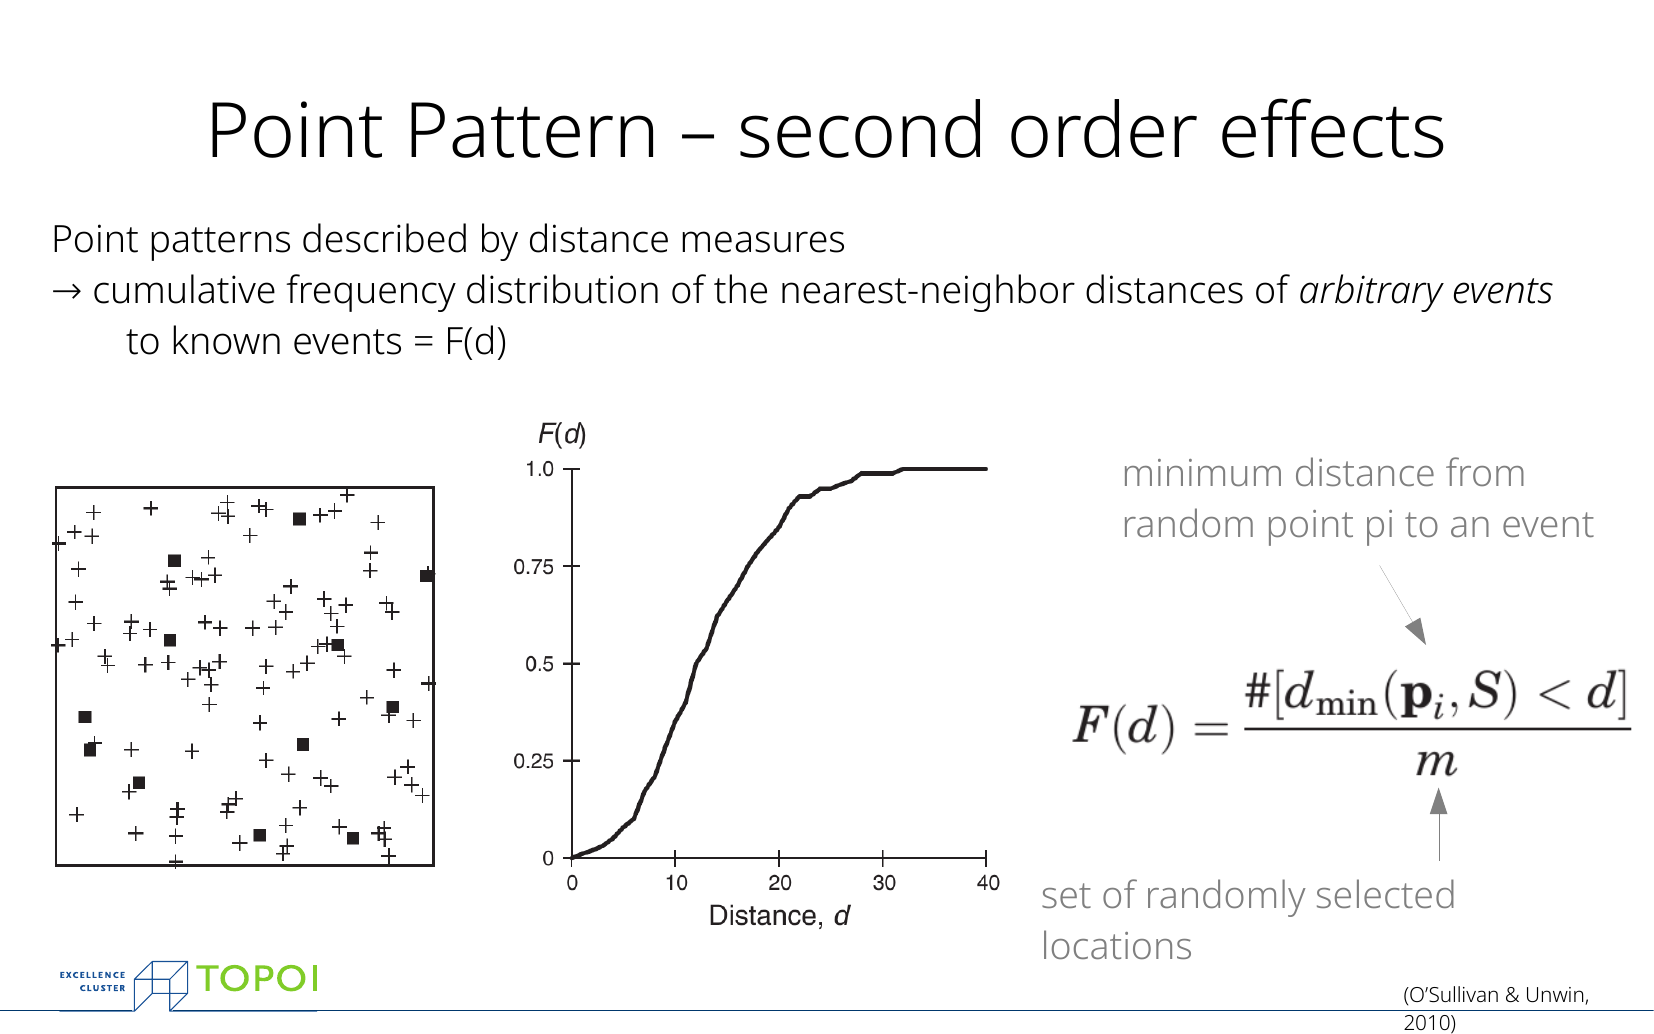

# Point Pattern – second order effects
Point patterns described by distance measures
→ cumulative frequency distribution of the nearest-neighbor distances of arbitrary events 		to known events = F(d)
minimum distance from random point pi to an event
set of randomly selected locations
(O’Sullivan & Unwin, 2010)